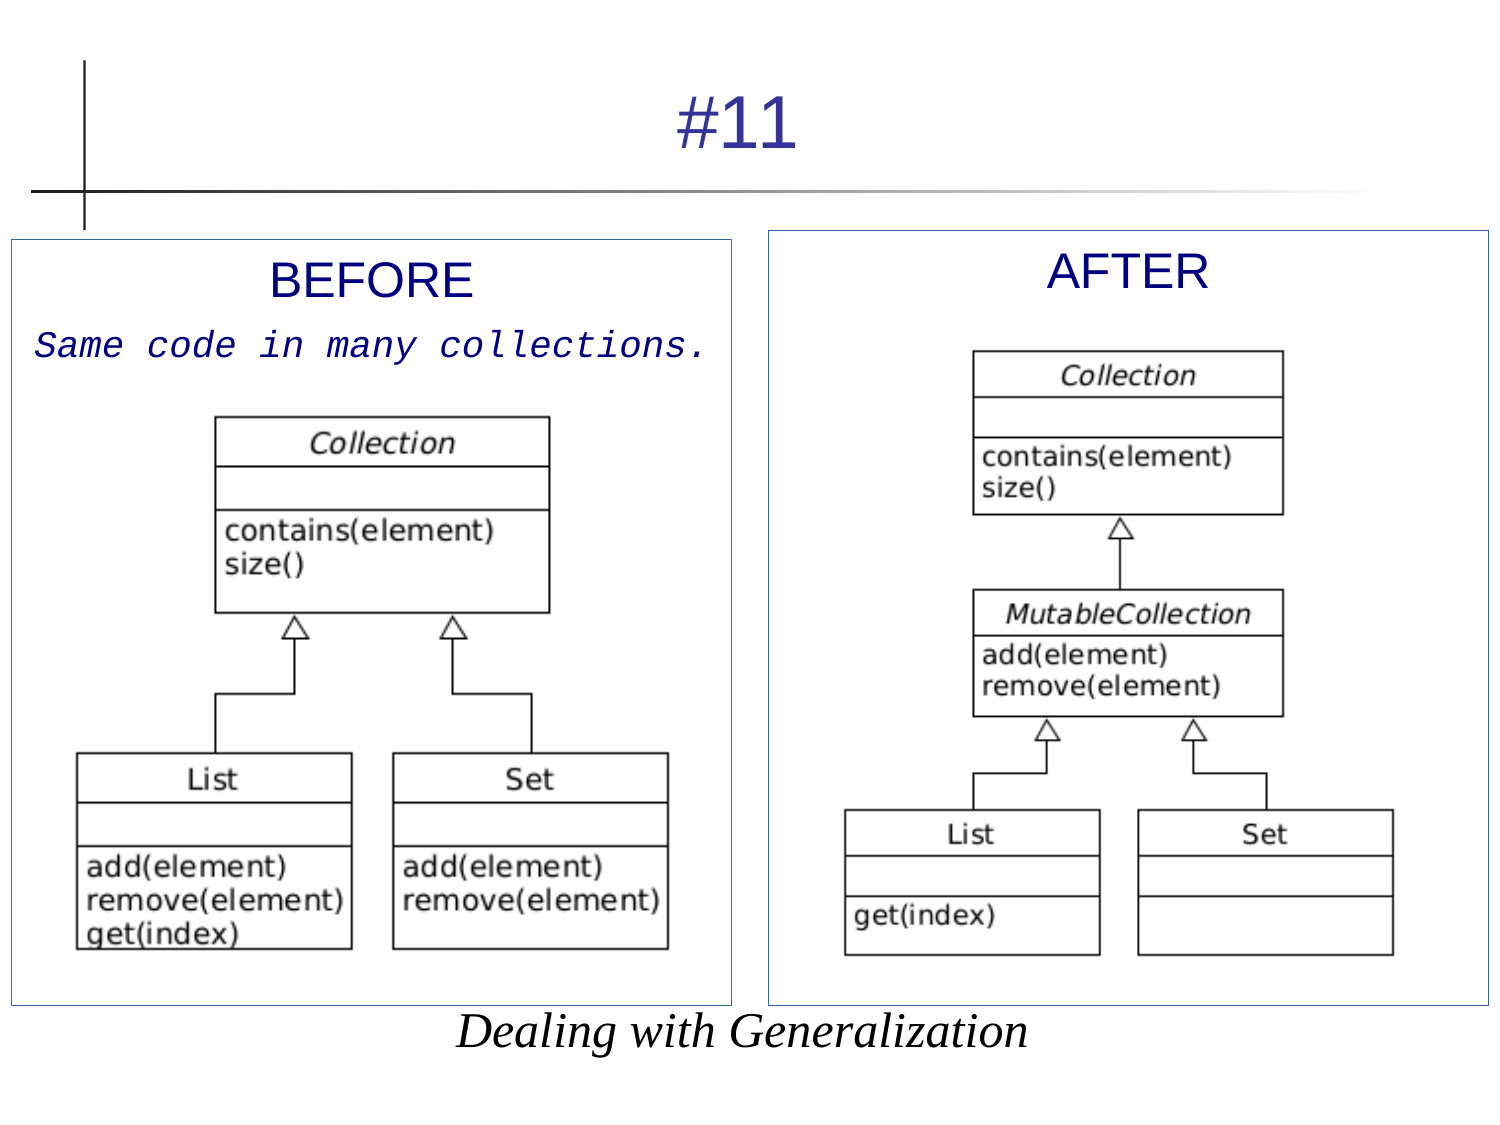

# #11
AFTER
BEFORE
Same code in many collections.
Dealing with Generalization